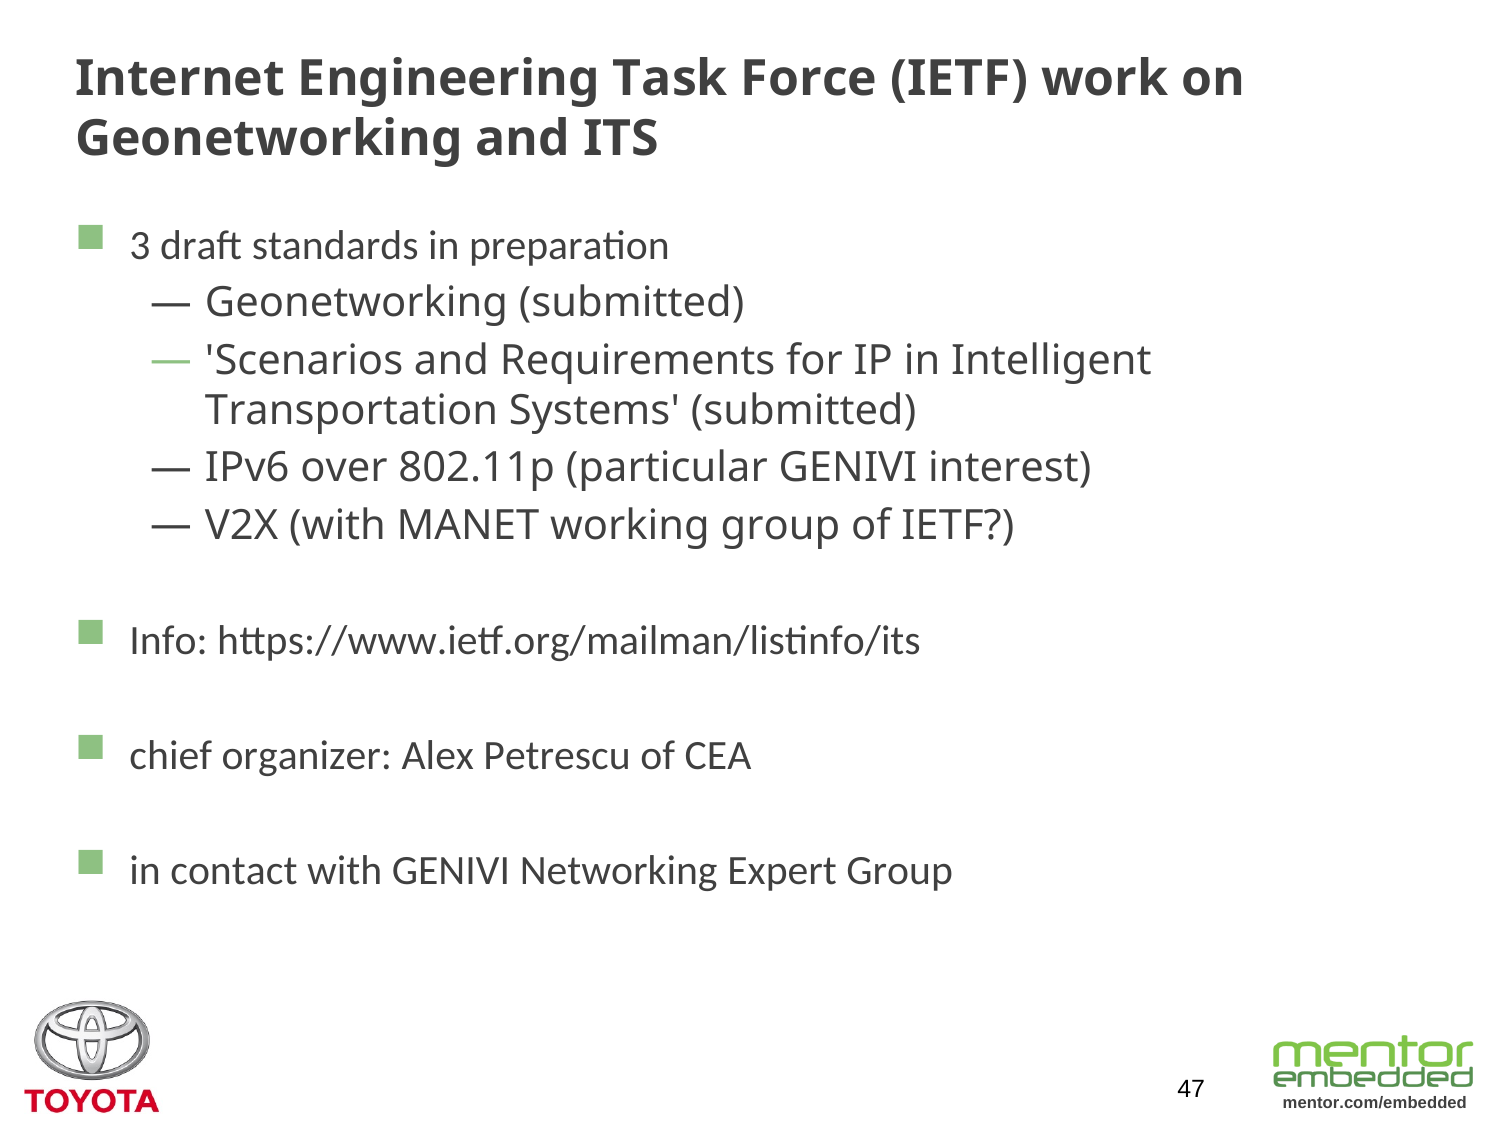

Internet Engineering Task Force (IETF) work on Geonetworking and ITS
3 draft standards in preparation
Geonetworking (submitted)
'Scenarios and Requirements for IP in Intelligent Transportation Systems' (submitted)
IPv6 over 802.11p (particular GENIVI interest)
V2X (with MANET working group of IETF?)
Info: https://www.ietf.org/mailman/listinfo/its
chief organizer: Alex Petrescu of CEA
in contact with GENIVI Networking Expert Group